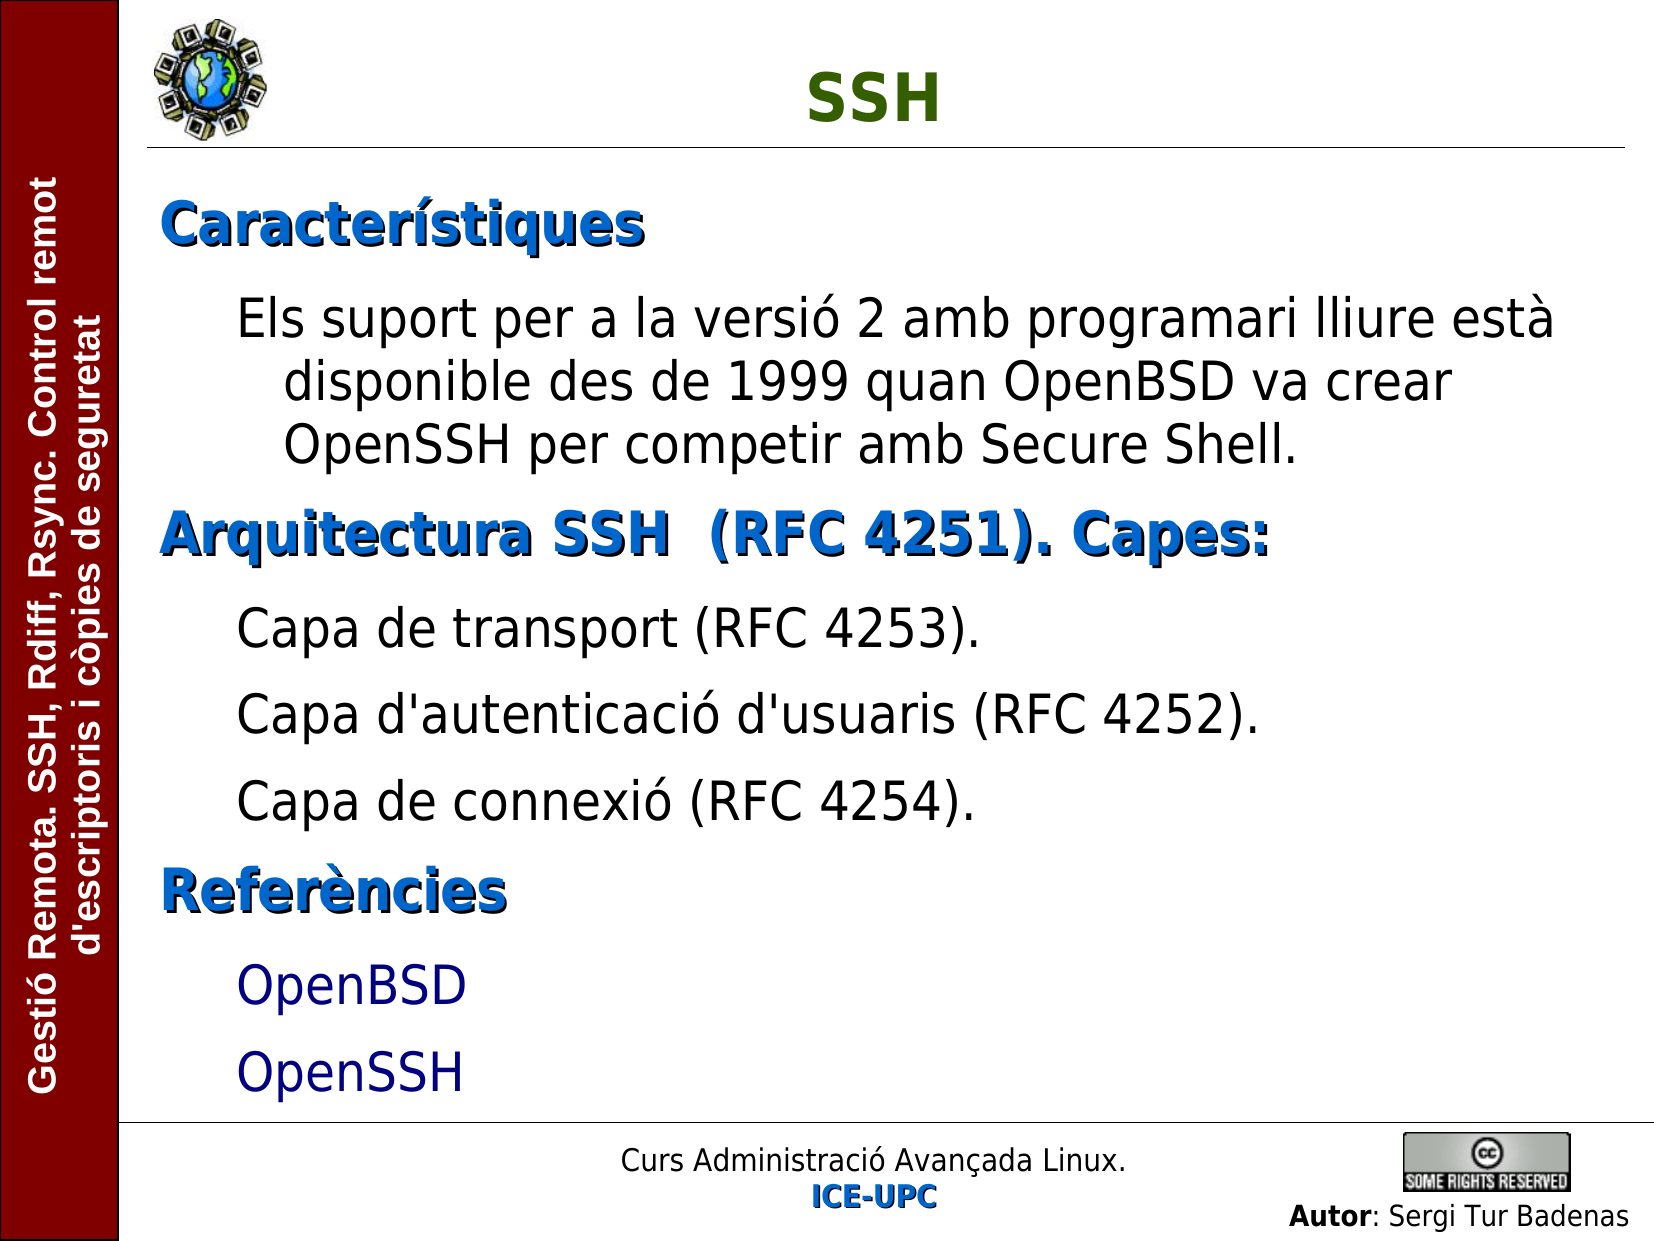

# SSH
Característiques
Els suport per a la versió 2 amb programari lliure està disponible des de 1999 quan OpenBSD va crear OpenSSH per competir amb Secure Shell.
Arquitectura SSH (RFC 4251). Capes:
Capa de transport (RFC 4253).
Capa d'autenticació d'usuaris (RFC 4252).
Capa de connexió (RFC 4254).
Referències
OpenBSD
OpenSSH